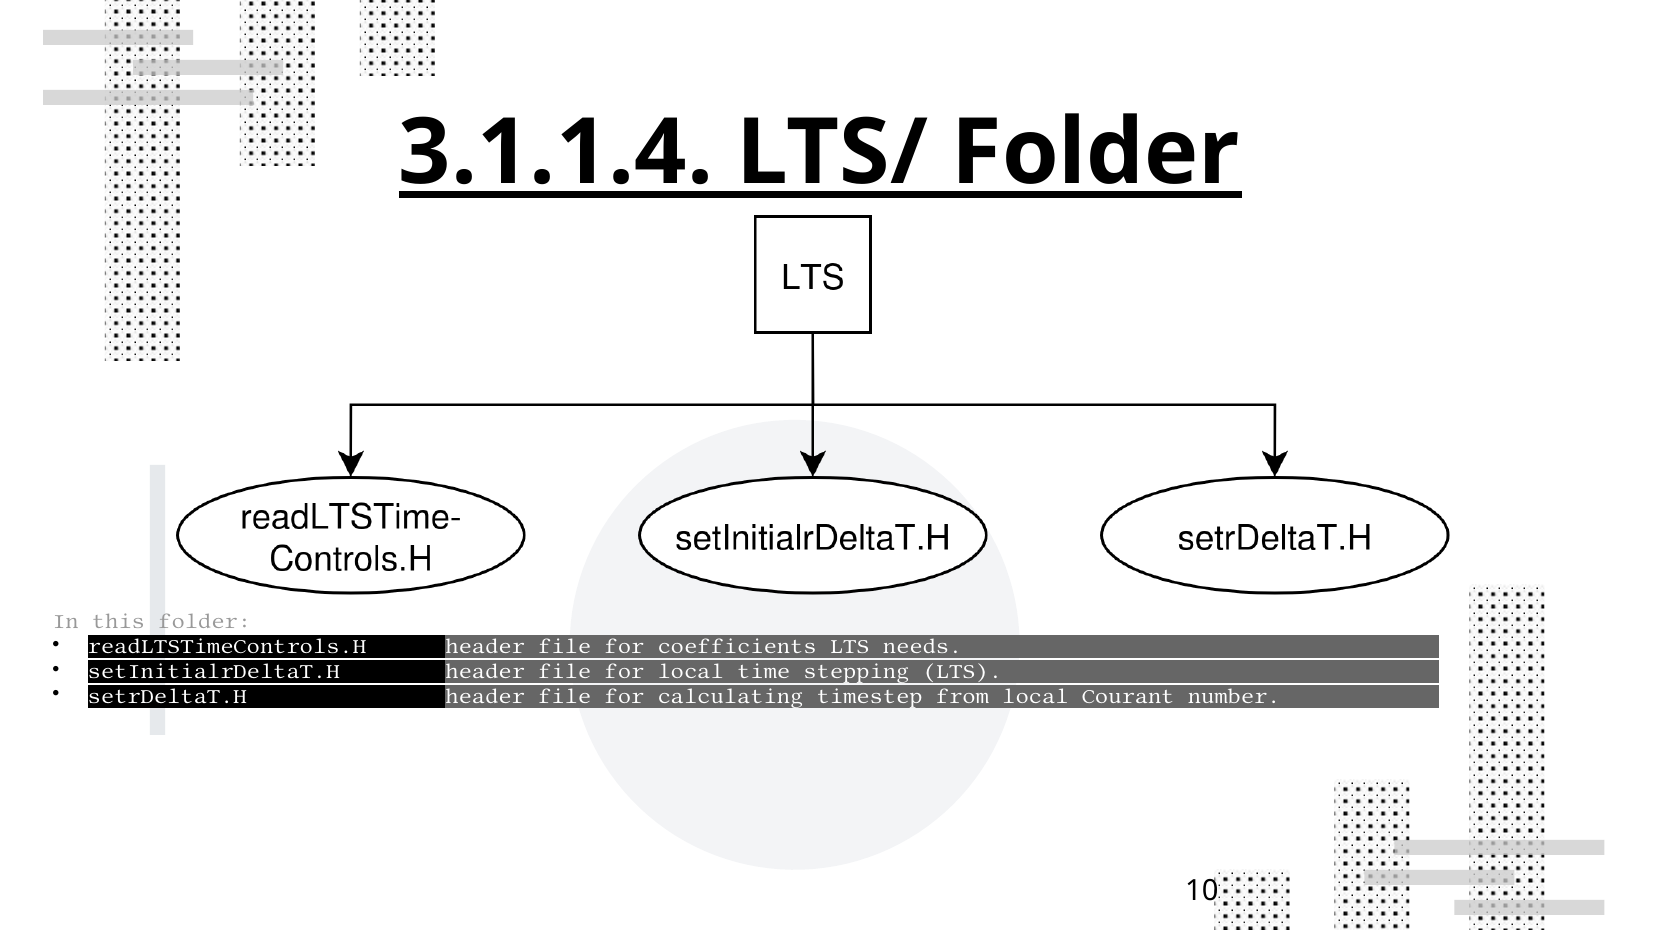

# 3.1.1.4. LTS/ Folder
In this folder:
readLTSTimeControls.H header file for coefficients LTS needs.
setInitialrDeltaT.H header file for local time stepping (LTS).
setrDeltaT.H header file for calculating timestep from local Courant number.
10